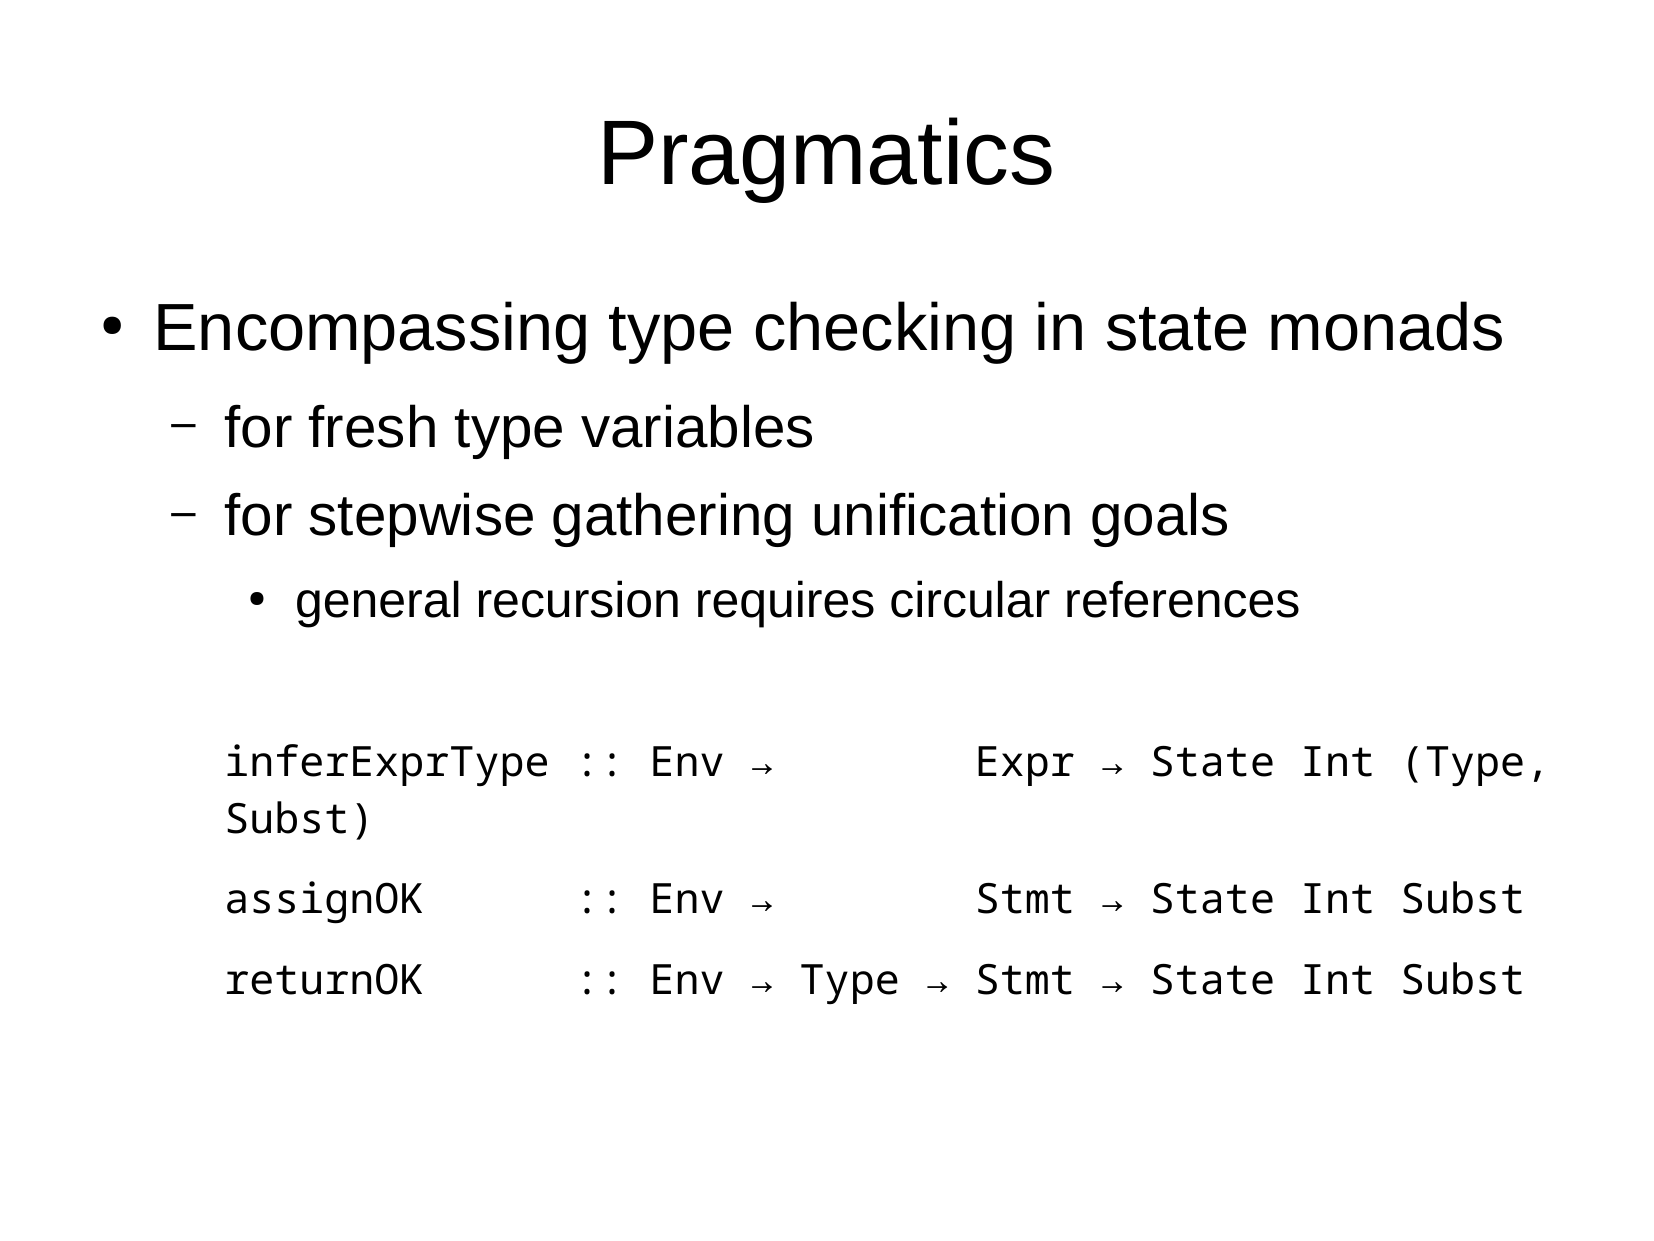

# Pragmatics
Encompassing type checking in state monads
for fresh type variables
for stepwise gathering unification goals
general recursion requires circular references
inferExprType :: Env → Expr → State Int (Type, Subst)
assignOK :: Env → Stmt → State Int Subst
returnOK :: Env → Type → Stmt → State Int Subst